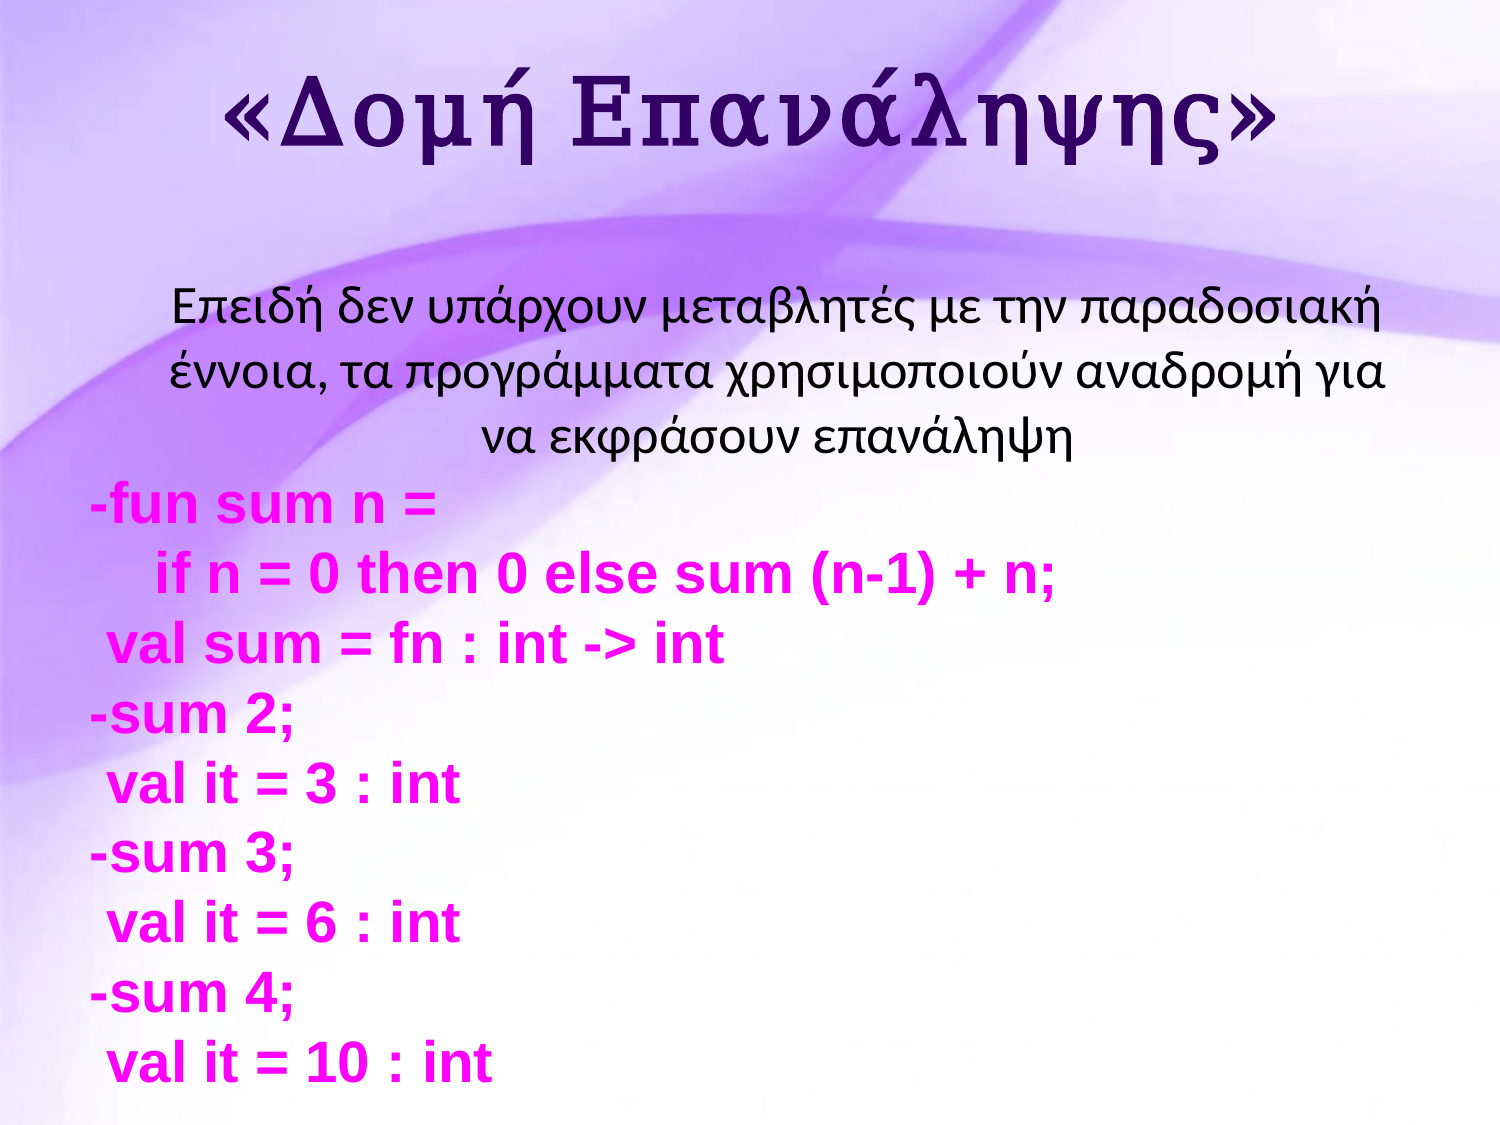

# «Δομή Επανάληψης»
Επειδή δεν υπάρχουν μεταβλητές με την παραδοσιακή έννοια, τα προγράμματα χρησιμοποιούν αναδρομή για να εκφράσουν επανάληψη
-fun sum n =
 if n = 0 then 0 else sum (n-1) + n;
 val sum = fn : int -> int
-sum 2;
 val it = 3 : int
-sum 3;
 val it = 6 : int
-sum 4;
 val it = 10 : int